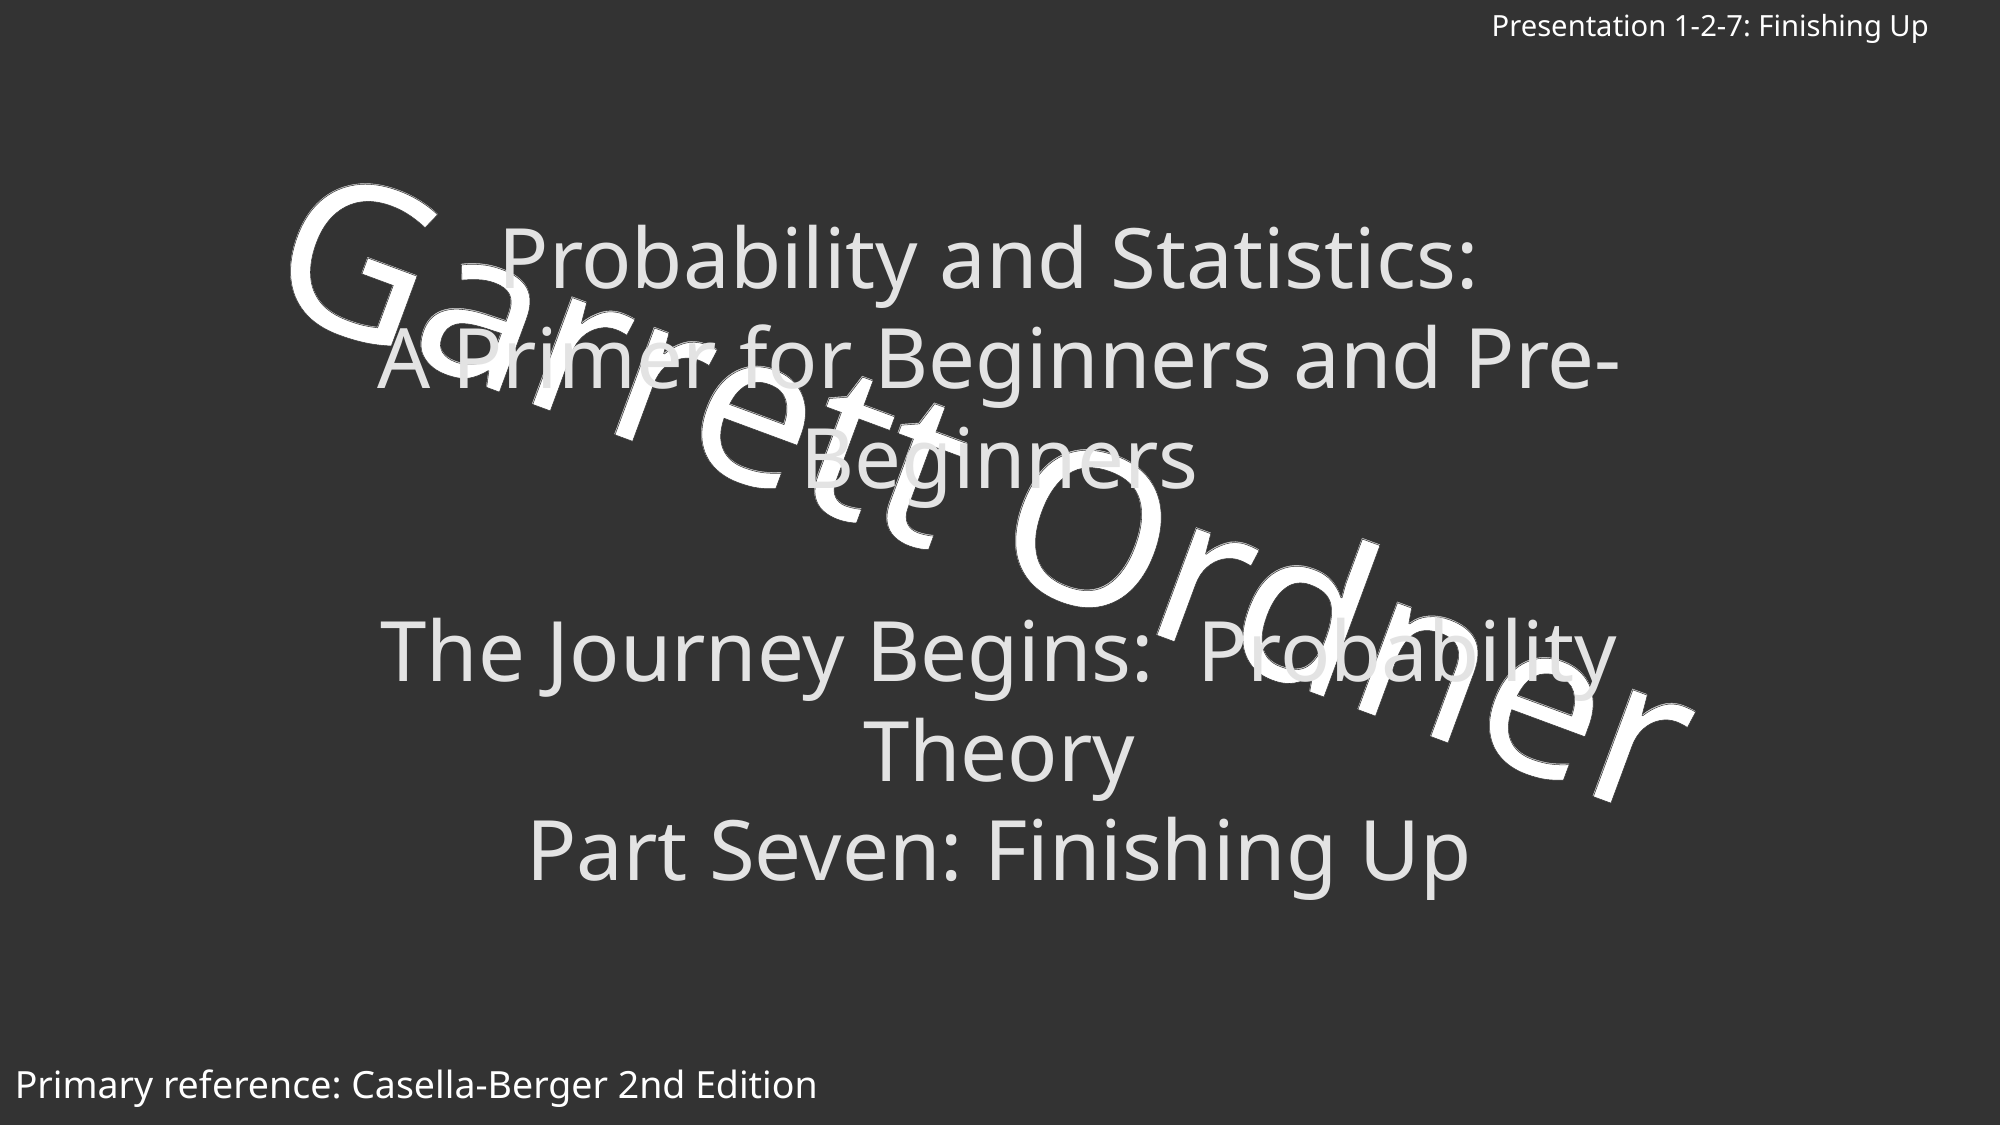

# Probability and Statistics: A Primer for Beginners and Pre-Beginners
The Journey Begins: Probability Theory
Part Seven: Finishing Up
Primary reference: Casella-Berger 2nd Edition